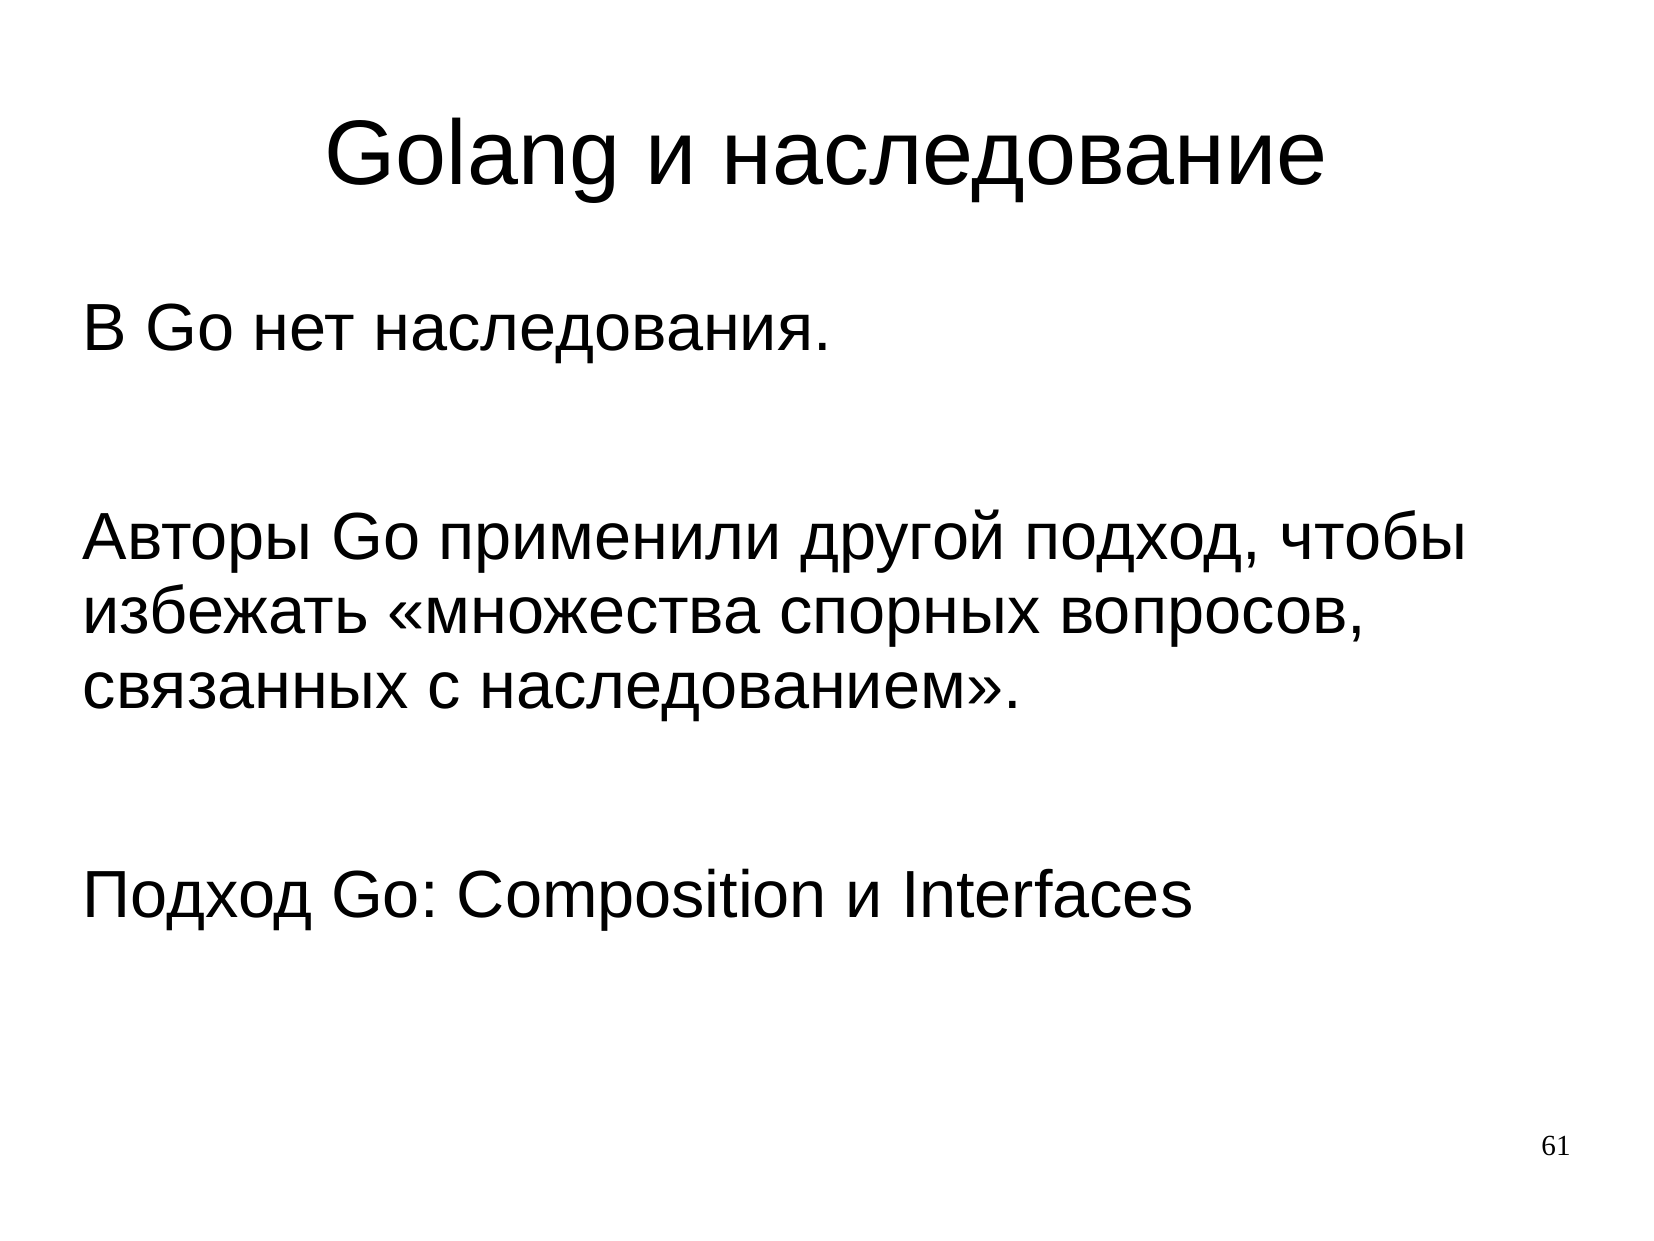

# Golang и наследование
В Go нет наследования.
Авторы Go применили другой подход, чтобы избежать «множества спорных вопросов, связанных с наследованием».
Подход Go: Composition и Interfaces
61